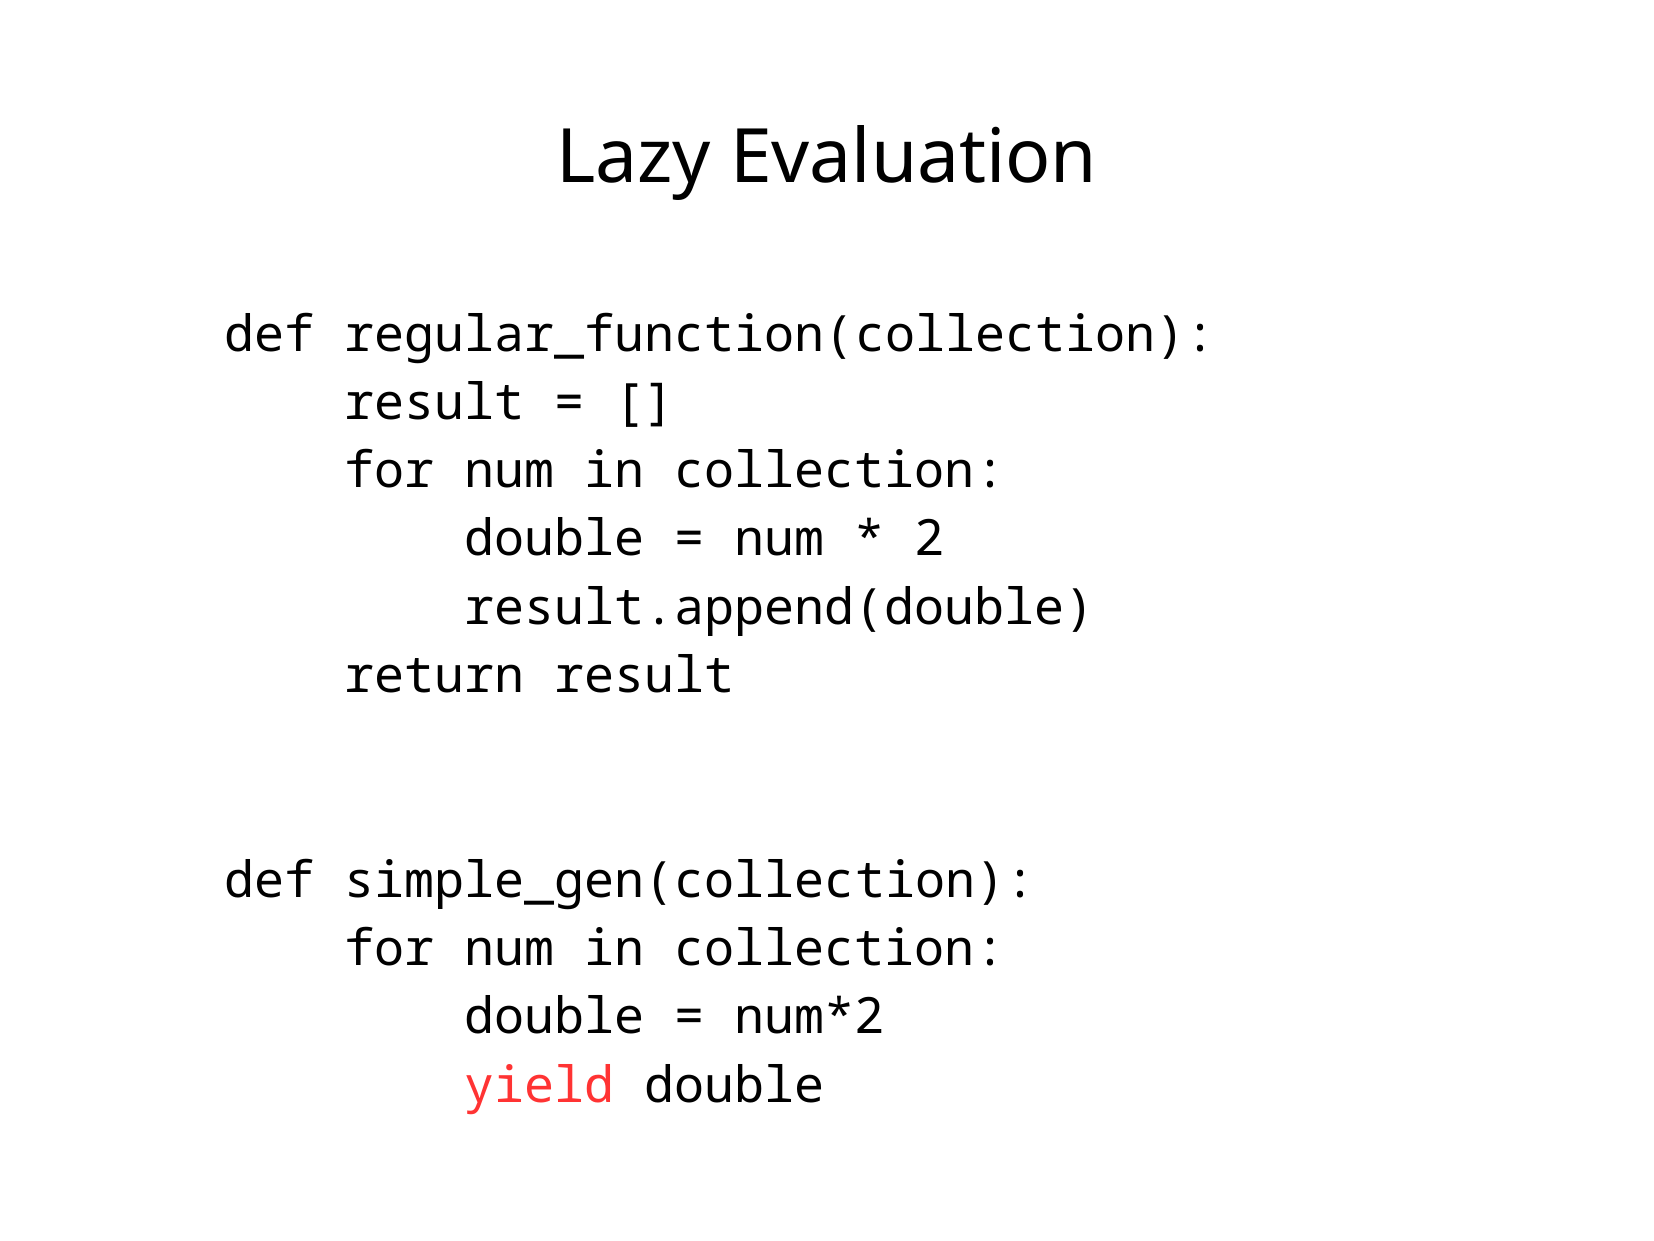

# Lazy Evaluation
def regular_function(collection):
 result = []
 for num in collection:
 double = num * 2
 result.append(double)
 return result
def simple_gen(collection):
 for num in collection:
 double = num*2
 yield double